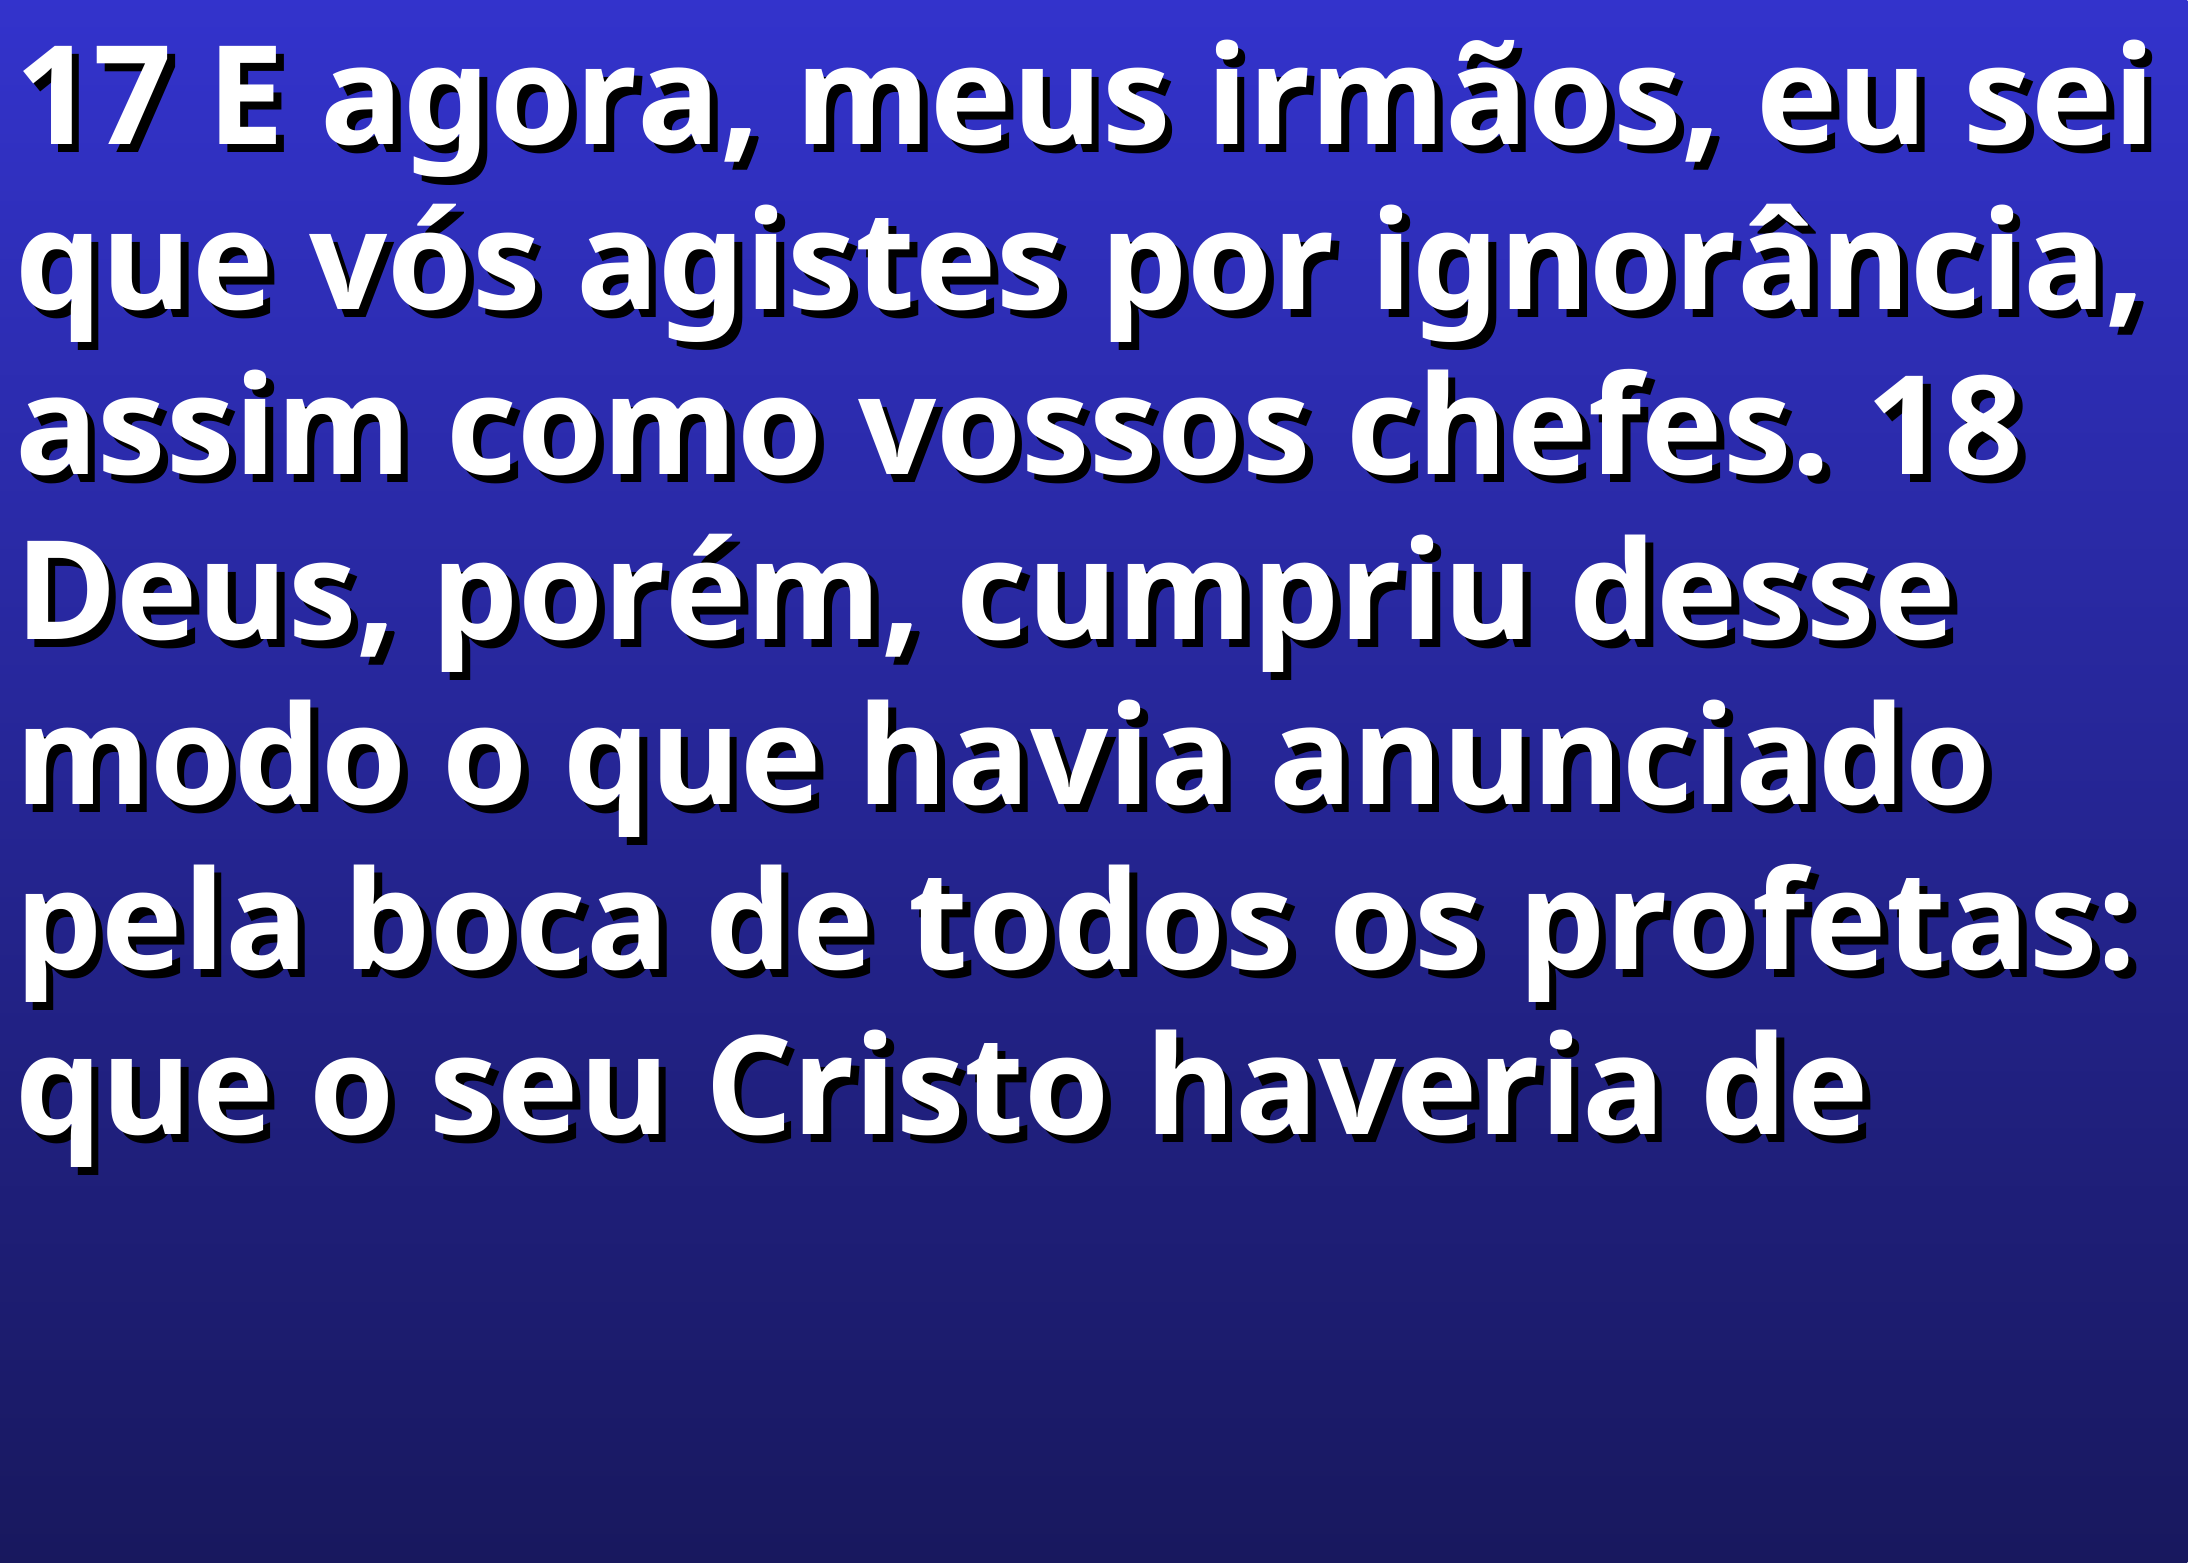

17 E agora, meus irmãos, eu sei que vós agistes por ignorância, assim como vossos chefes. 18 Deus, porém, cumpriu desse modo o que havia anunciado pela boca de todos os profetas: que o seu Cristo haveria de